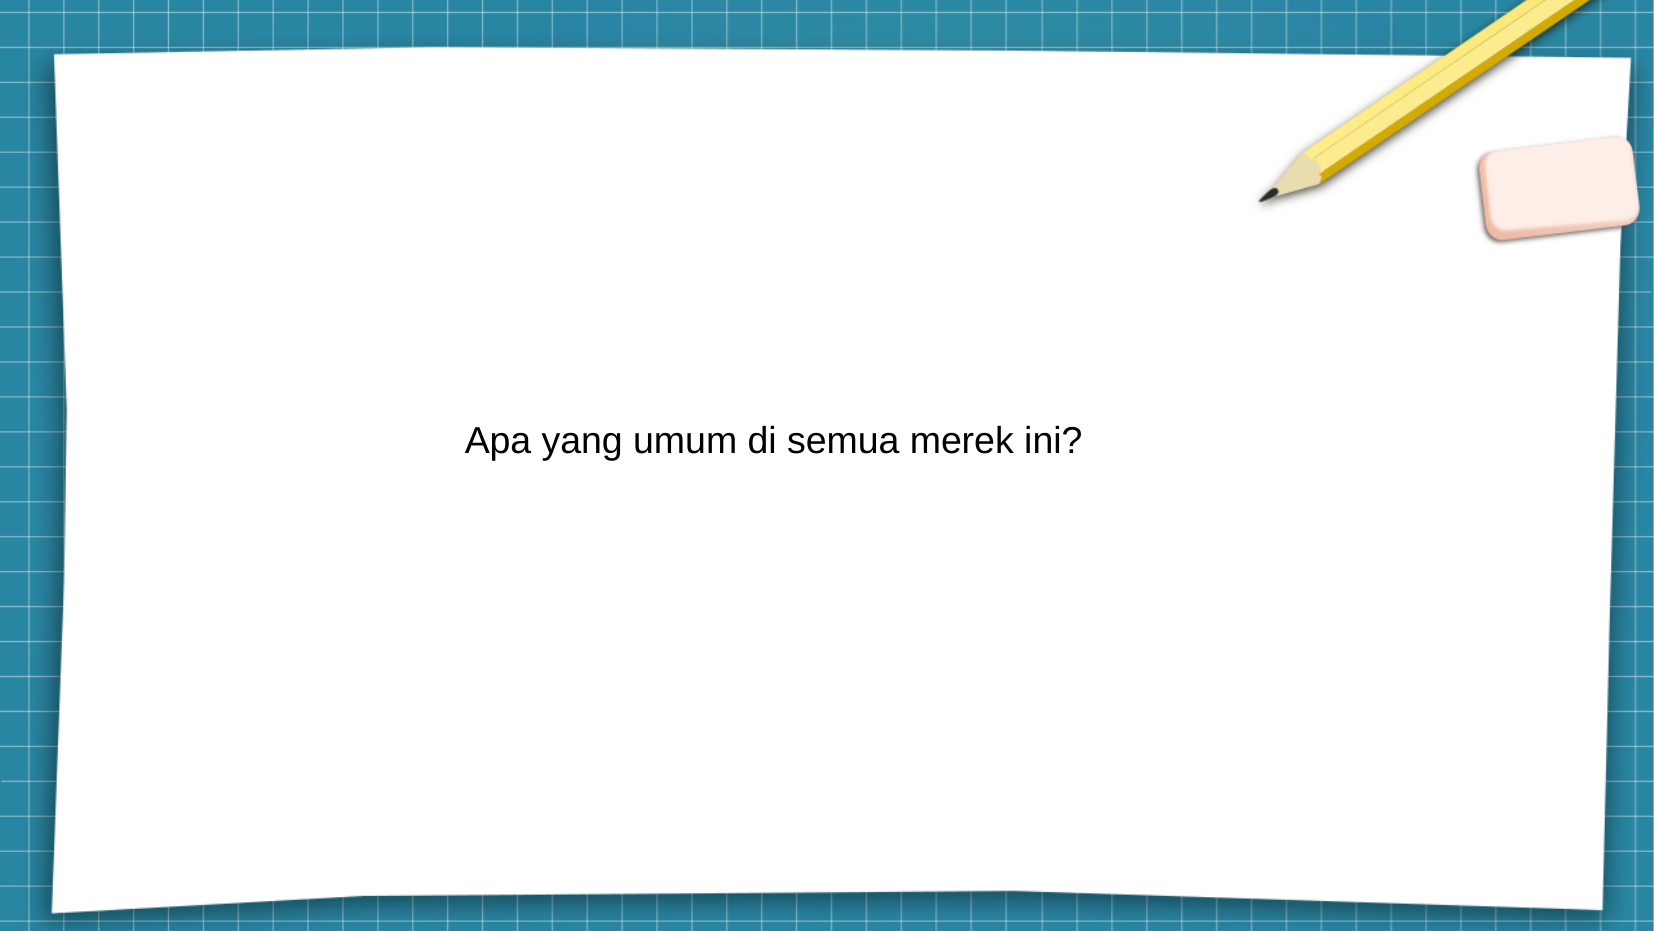

Apa yang umum di semua merek ini?